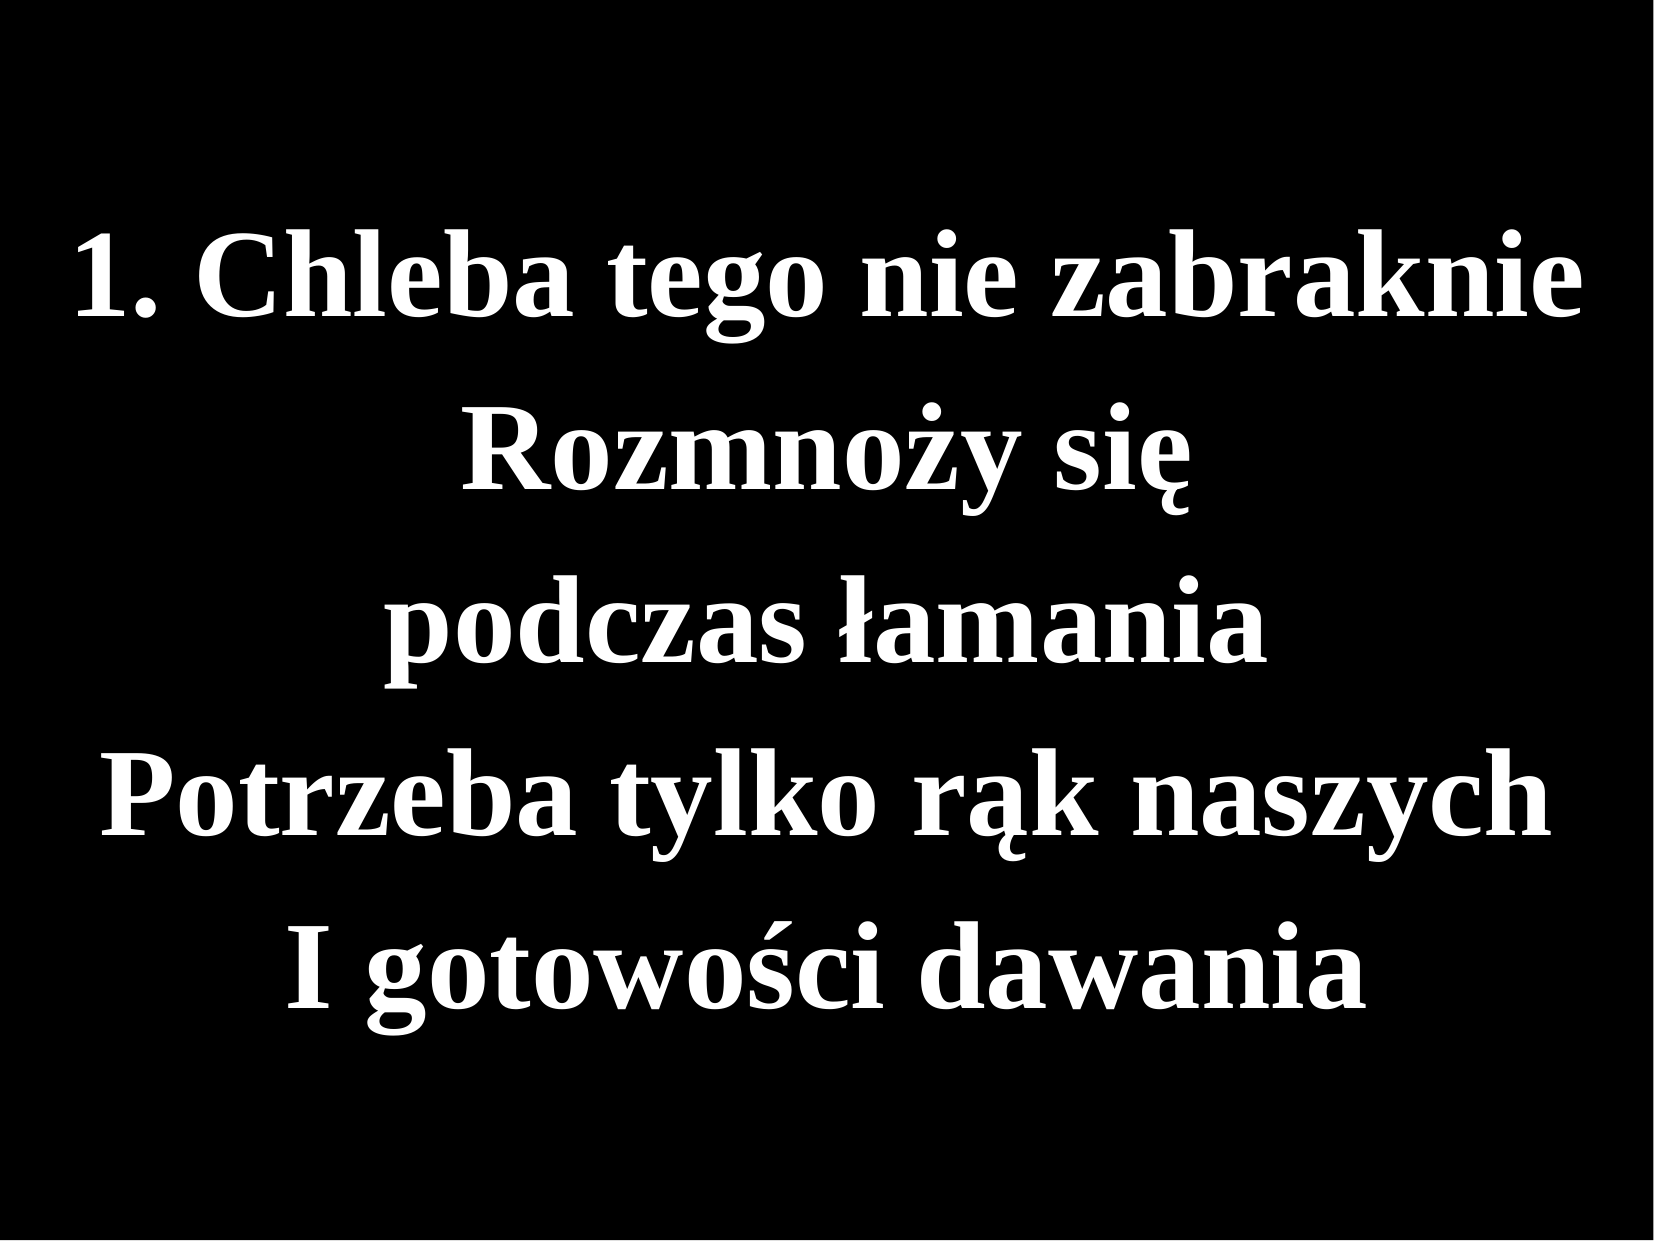

# 1. Chleba tego nie zabraknie ppp Rozmnoży się ppp podczas łamania ppp Potrzeba tylko rąk naszych ppp I gotowości dawania